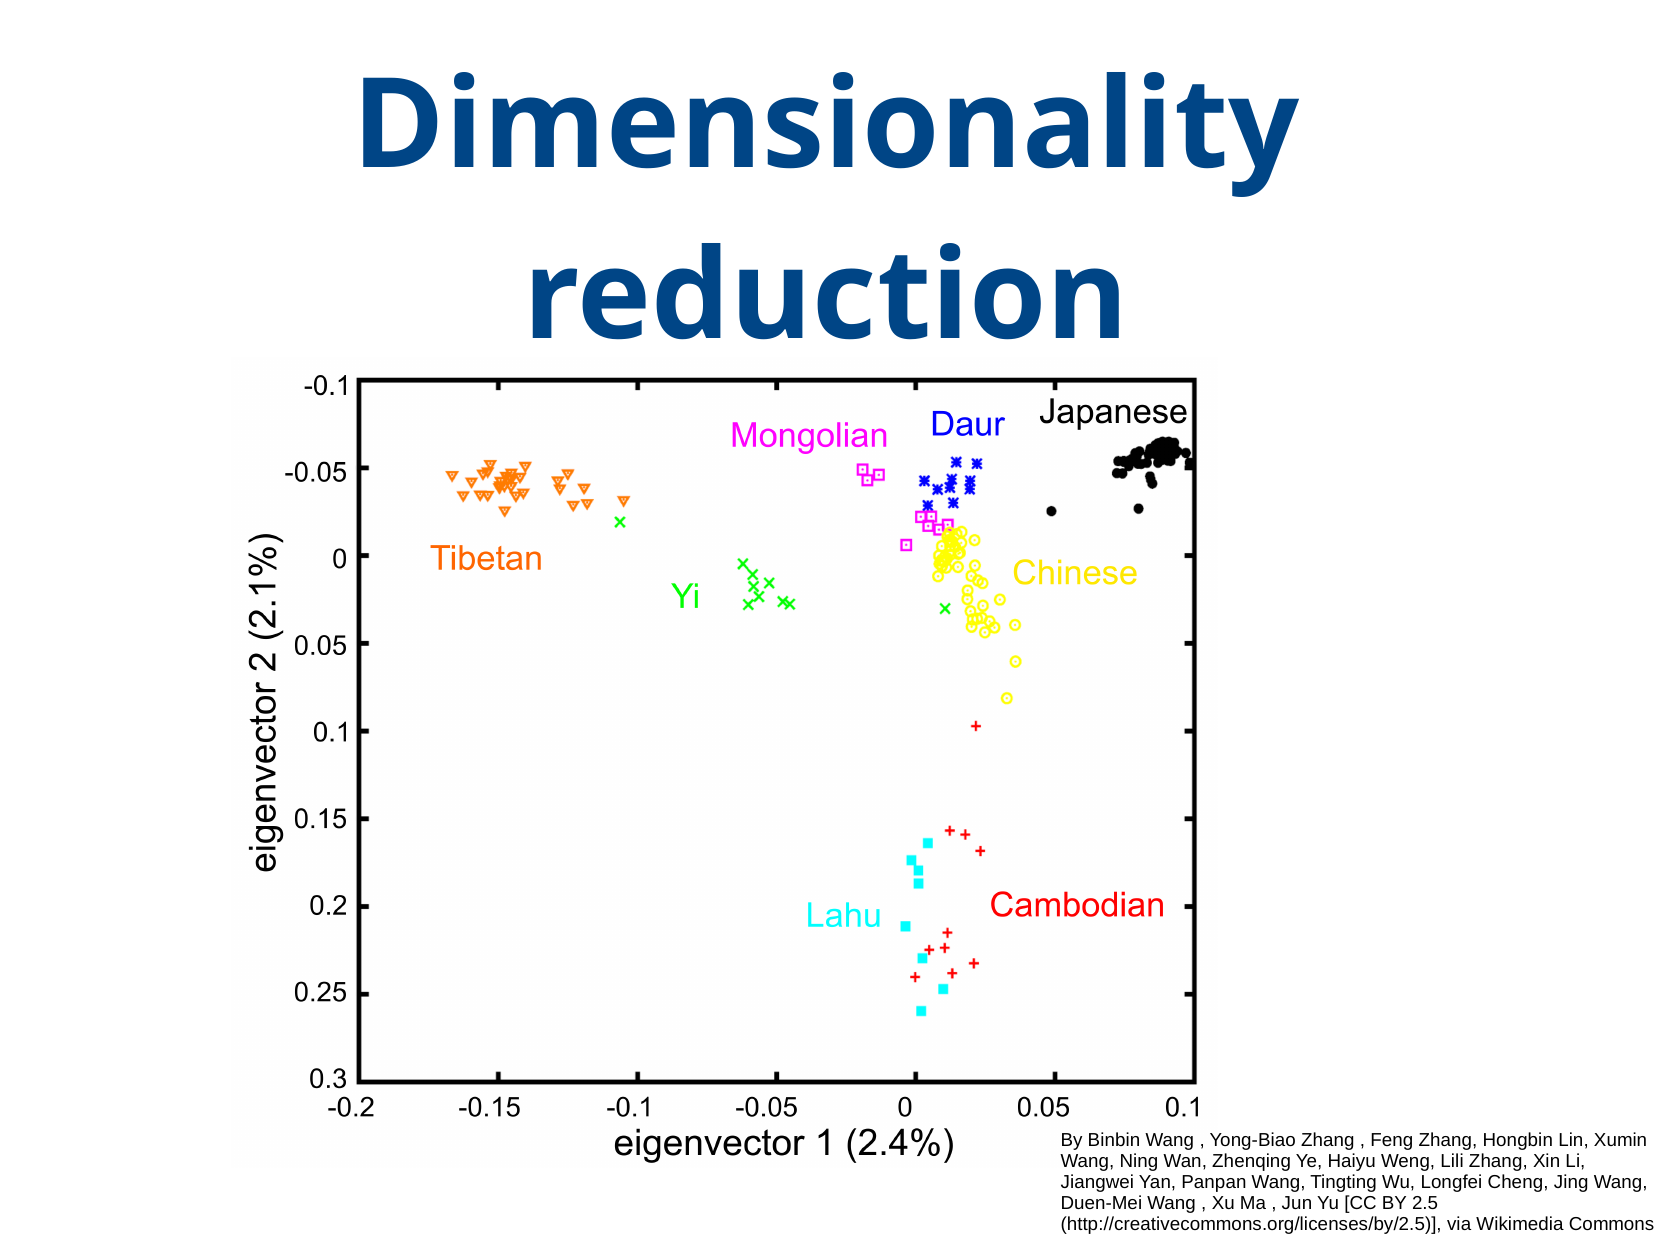

# Dimensionality reduction
By Binbin Wang , Yong-Biao Zhang , Feng Zhang, Hongbin Lin, Xumin Wang, Ning Wan, Zhenqing Ye, Haiyu Weng, Lili Zhang, Xin Li, Jiangwei Yan, Panpan Wang, Tingting Wu, Longfei Cheng, Jing Wang, Duen-Mei Wang , Xu Ma , Jun Yu [CC BY 2.5 (http://creativecommons.org/licenses/by/2.5)], via Wikimedia Commons